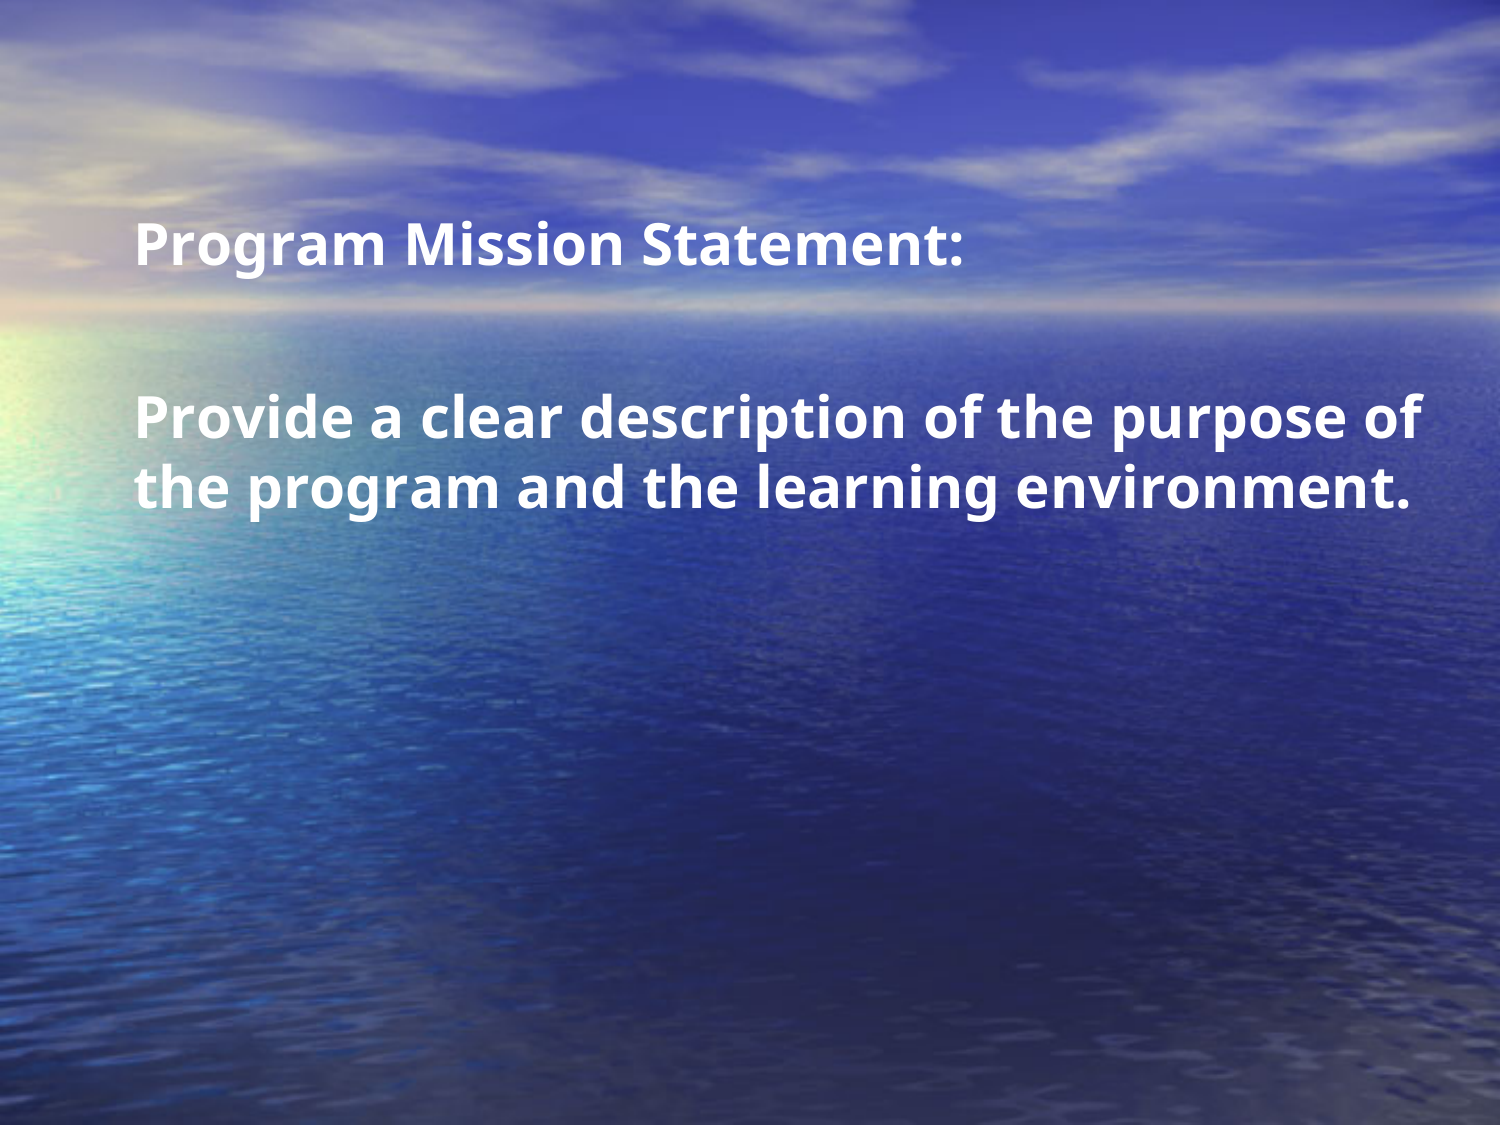

# Program Mission Statement:
	Provide a clear description of the purpose of the program and the learning environment.